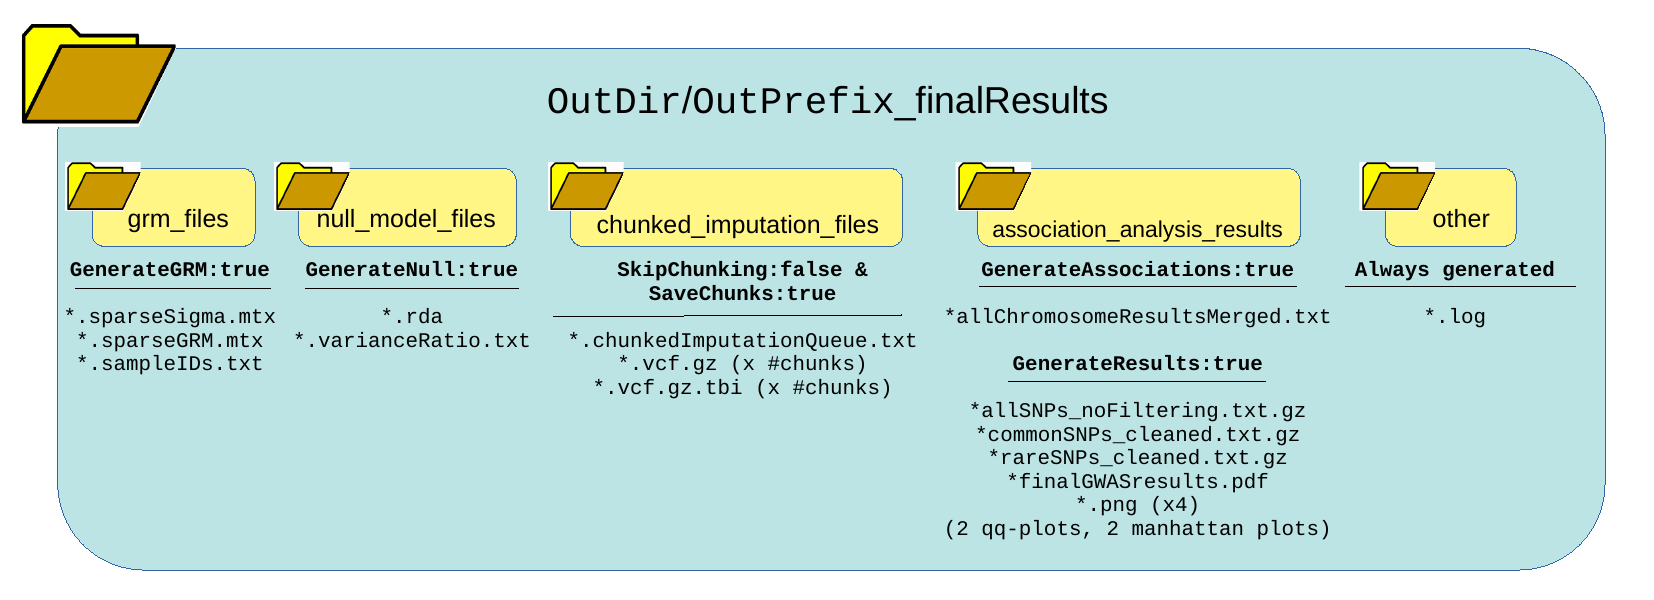

OutDir/OutPrefix_finalResults
null_model_files
grm_files
other
chunked_imputation_files
association_analysis_results
Always generated
*.log
GenerateGRM:true
*.sparseSigma.mtx
*.sparseGRM.mtx
*.sampleIDs.txt
GenerateNull:true
*.rda
*.varianceRatio.txt
SkipChunking:false &
SaveChunks:true
*.chunkedImputationQueue.txt
*.vcf.gz (x #chunks)
*.vcf.gz.tbi (x #chunks)
GenerateAssociations:true
*allChromosomeResultsMerged.txt
GenerateResults:true
*allSNPs_noFiltering.txt.gz
*commonSNPs_cleaned.txt.gz
*rareSNPs_cleaned.txt.gz
*finalGWASresults.pdf
*.png (x4)
(2 qq-plots, 2 manhattan plots)